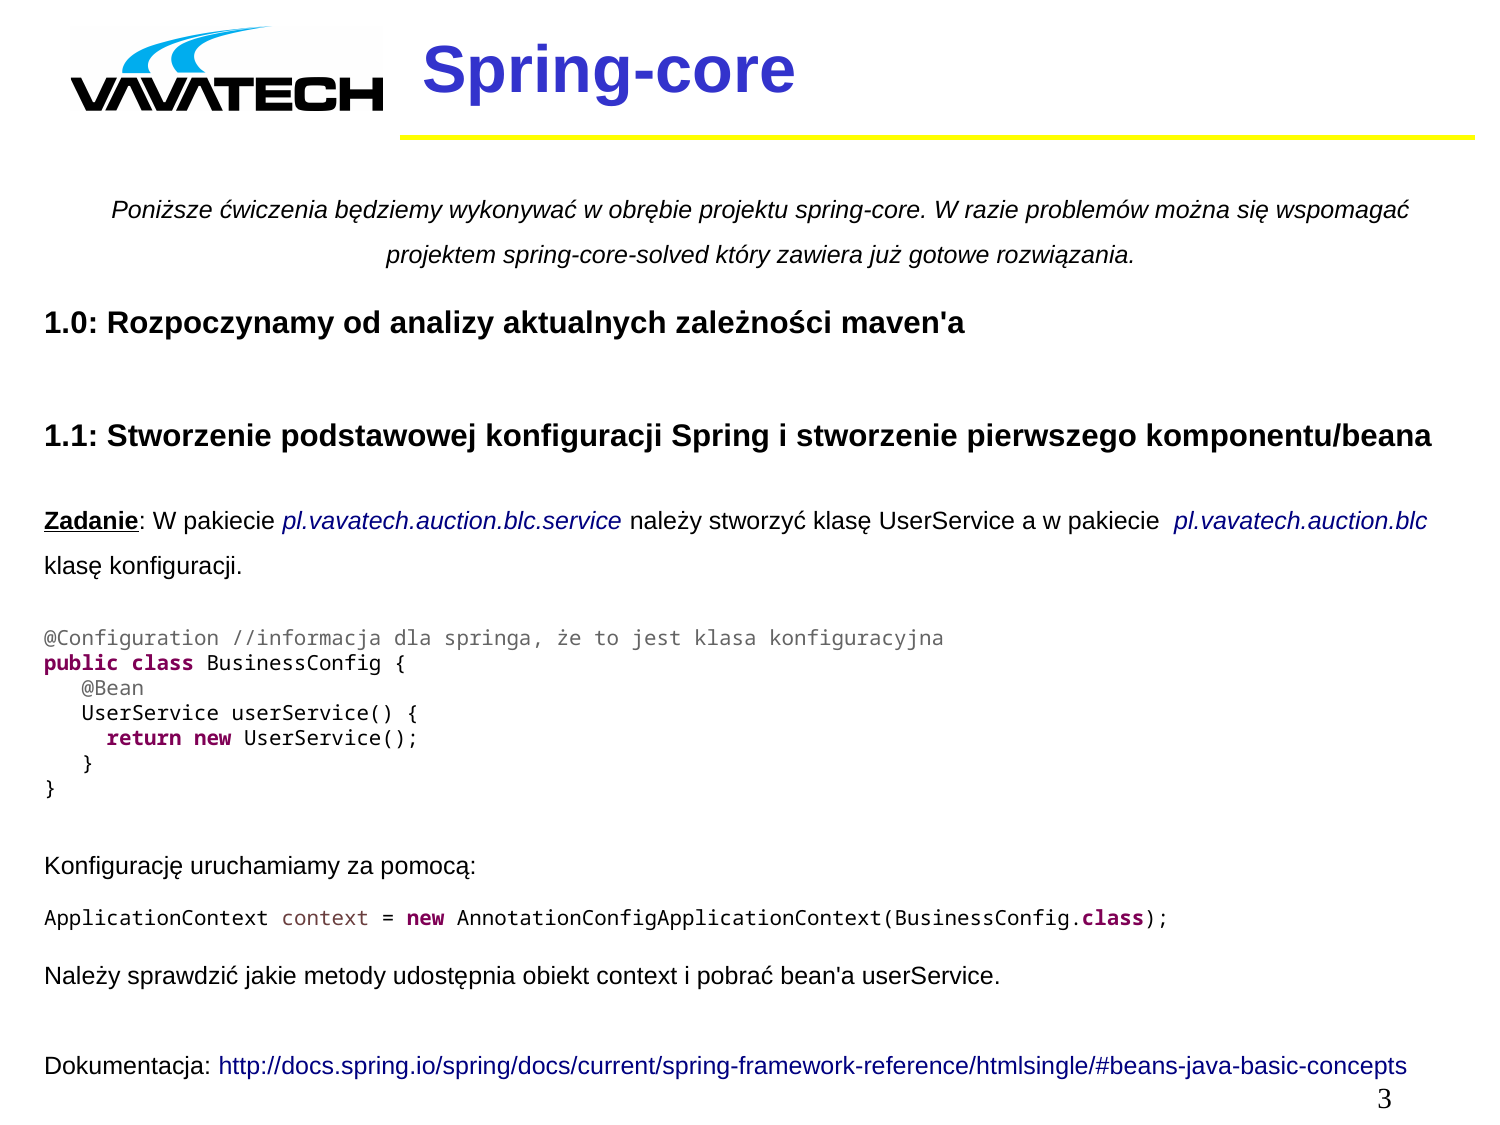

# Spring-core
Poniższe ćwiczenia będziemy wykonywać w obrębie projektu spring-core. W razie problemów można się wspomagać projektem spring-core-solved który zawiera już gotowe rozwiązania.
1.0: Rozpoczynamy od analizy aktualnych zależności maven'a
1.1: Stworzenie podstawowej konfiguracji Spring i stworzenie pierwszego komponentu/beana
Zadanie: W pakiecie pl.vavatech.auction.blc.service należy stworzyć klasę UserService a w pakiecie pl.vavatech.auction.blc klasę konfiguracji.
@Configuration //informacja dla springa, że to jest klasa konfiguracyjna
public class BusinessConfig {
 @Bean
 UserService userService() {
 return new UserService();
 }
}
Konfigurację uruchamiamy za pomocą:
ApplicationContext context = new AnnotationConfigApplicationContext(BusinessConfig.class);
Należy sprawdzić jakie metody udostępnia obiekt context i pobrać bean'a userService.
Dokumentacja: http://docs.spring.io/spring/docs/current/spring-framework-reference/htmlsingle/#beans-java-basic-concepts
3